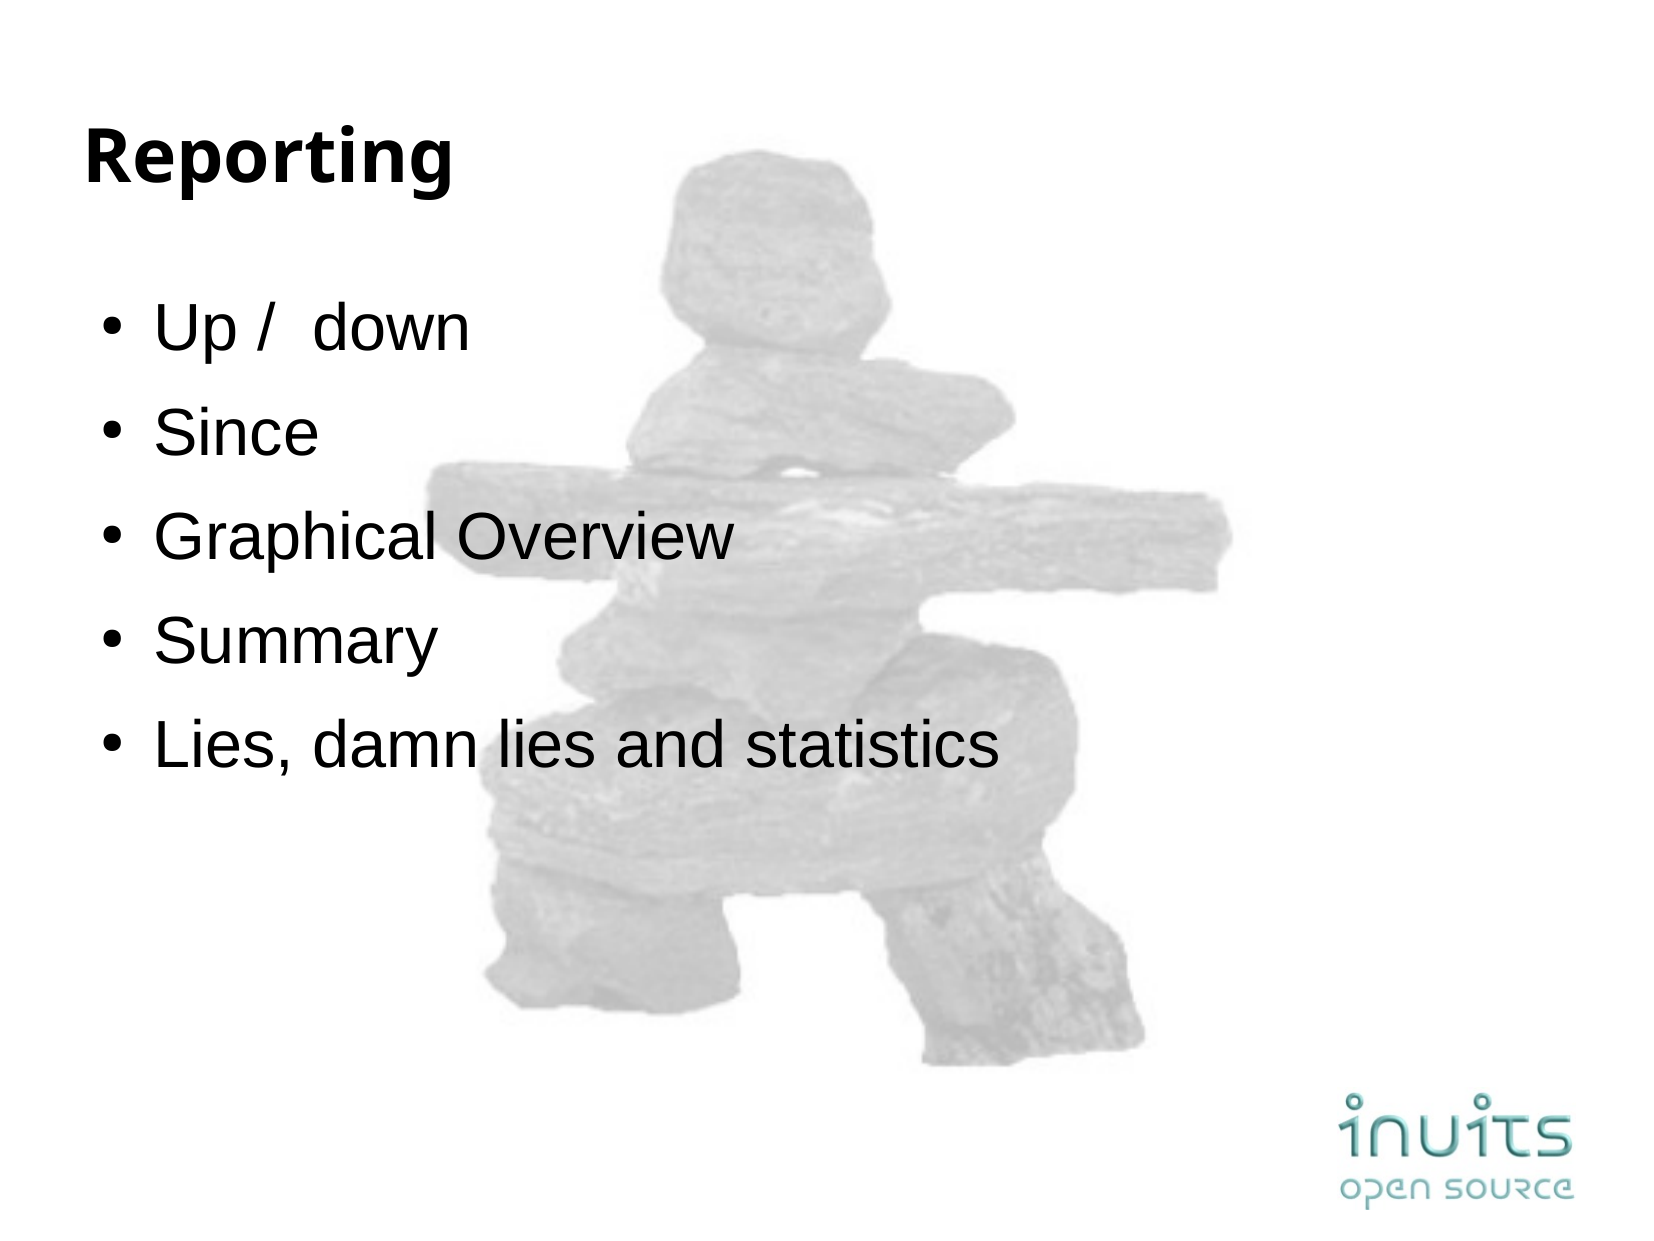

# Reporting
Up / down
Since
Graphical Overview
Summary
Lies, damn lies and statistics
9